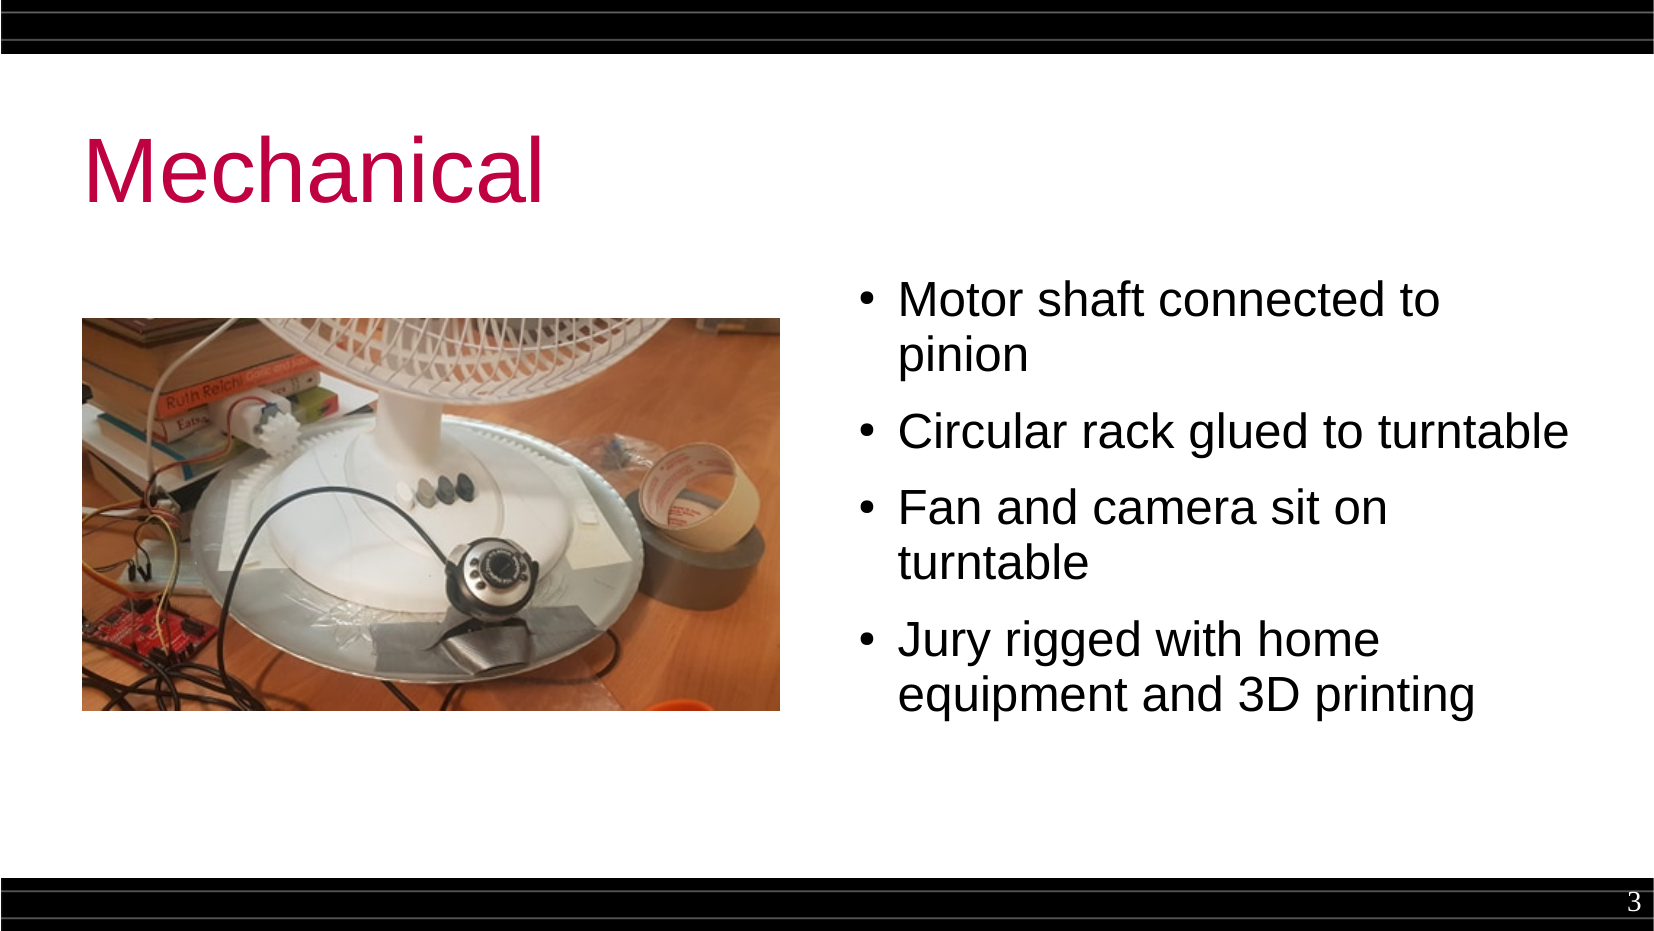

# Mechanical
Motor shaft connected to pinion
Circular rack glued to turntable
Fan and camera sit on turntable
Jury rigged with home equipment and 3D printing